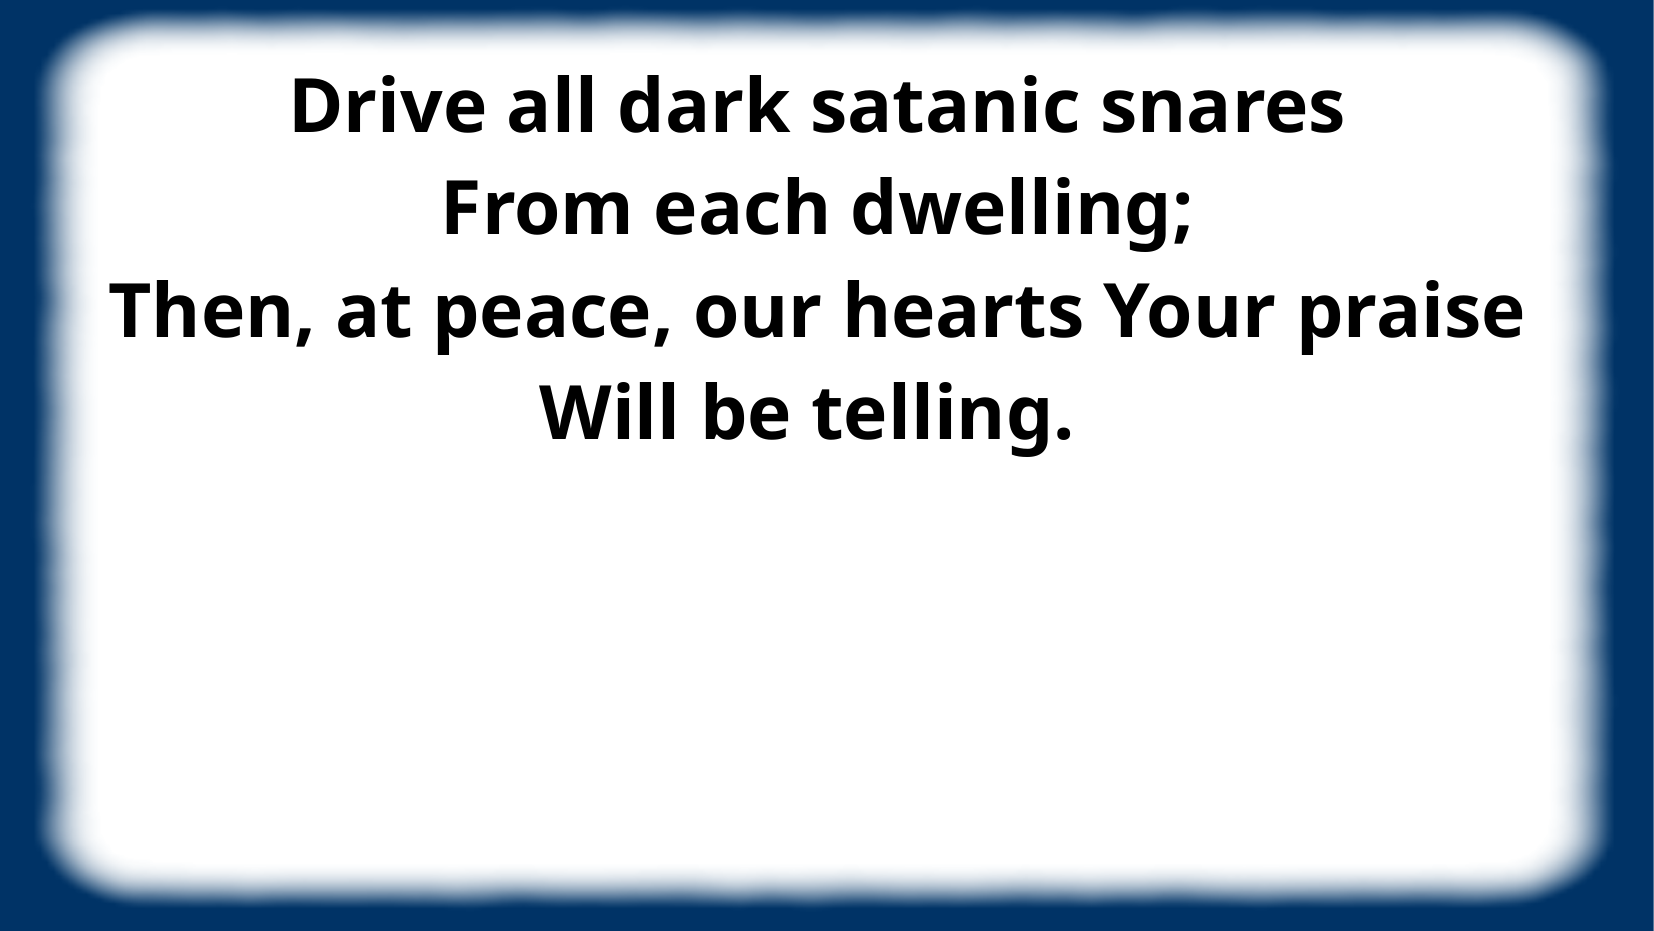

Drive all dark satanic snares
From each dwelling;
Then, at peace, our hearts Your praise
Will be telling.